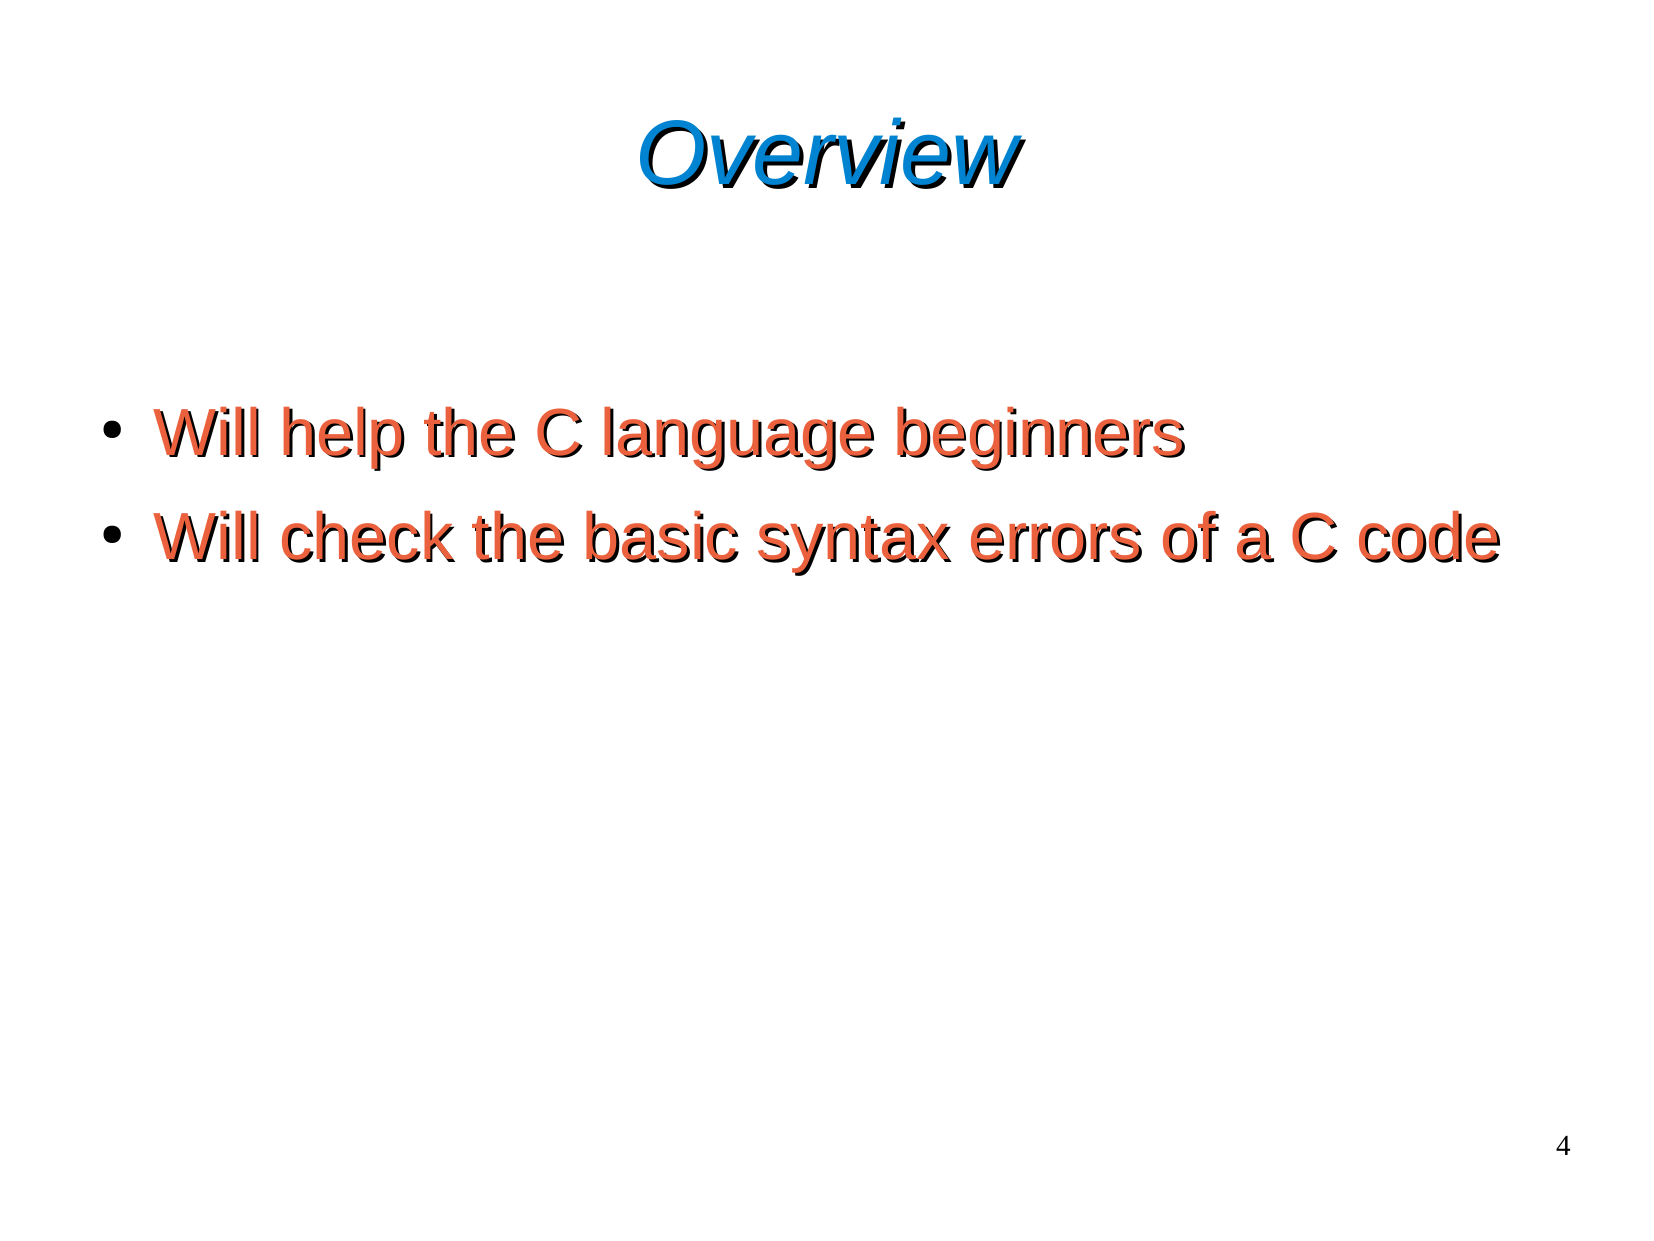

# Overview
Will help the C language beginners
Will check the basic syntax errors of a C code
4